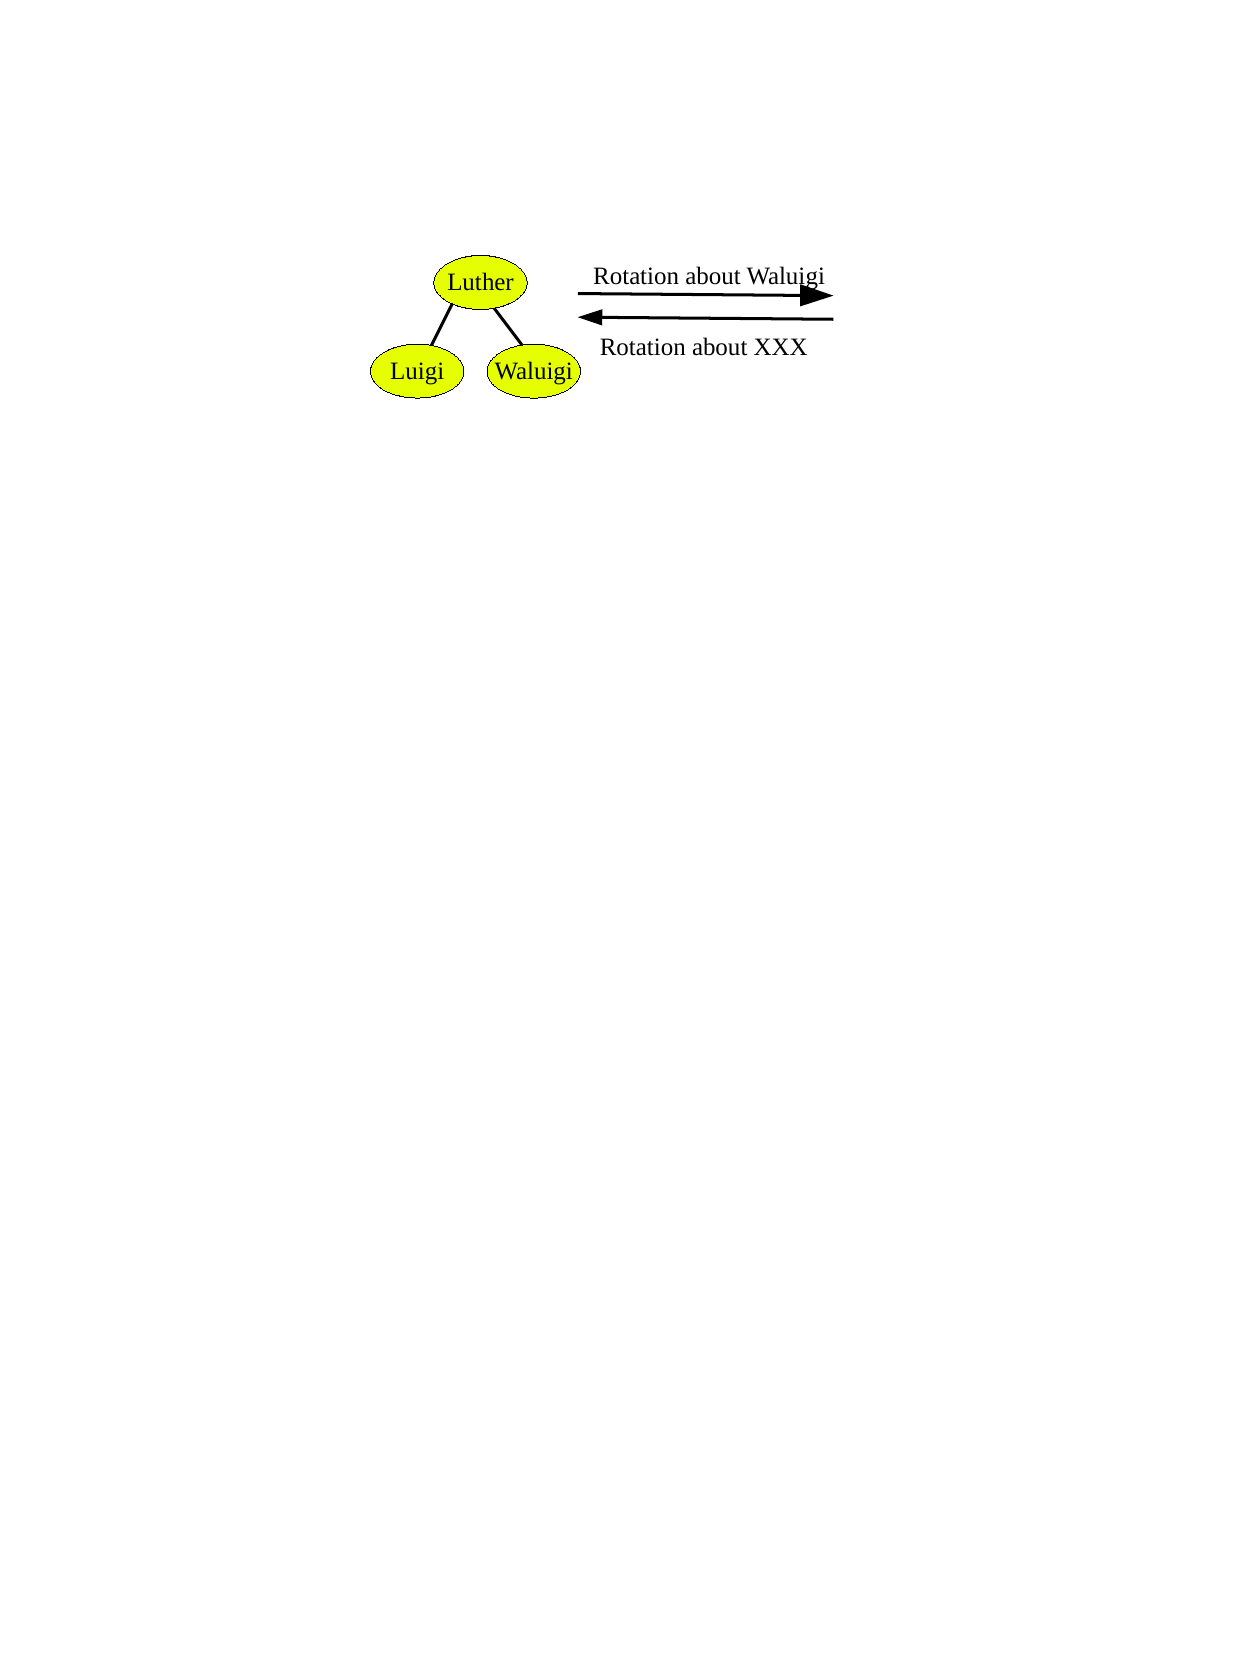

Rotation about Waluigi
Luther
Rotation about XXX
Luigi
Waluigi